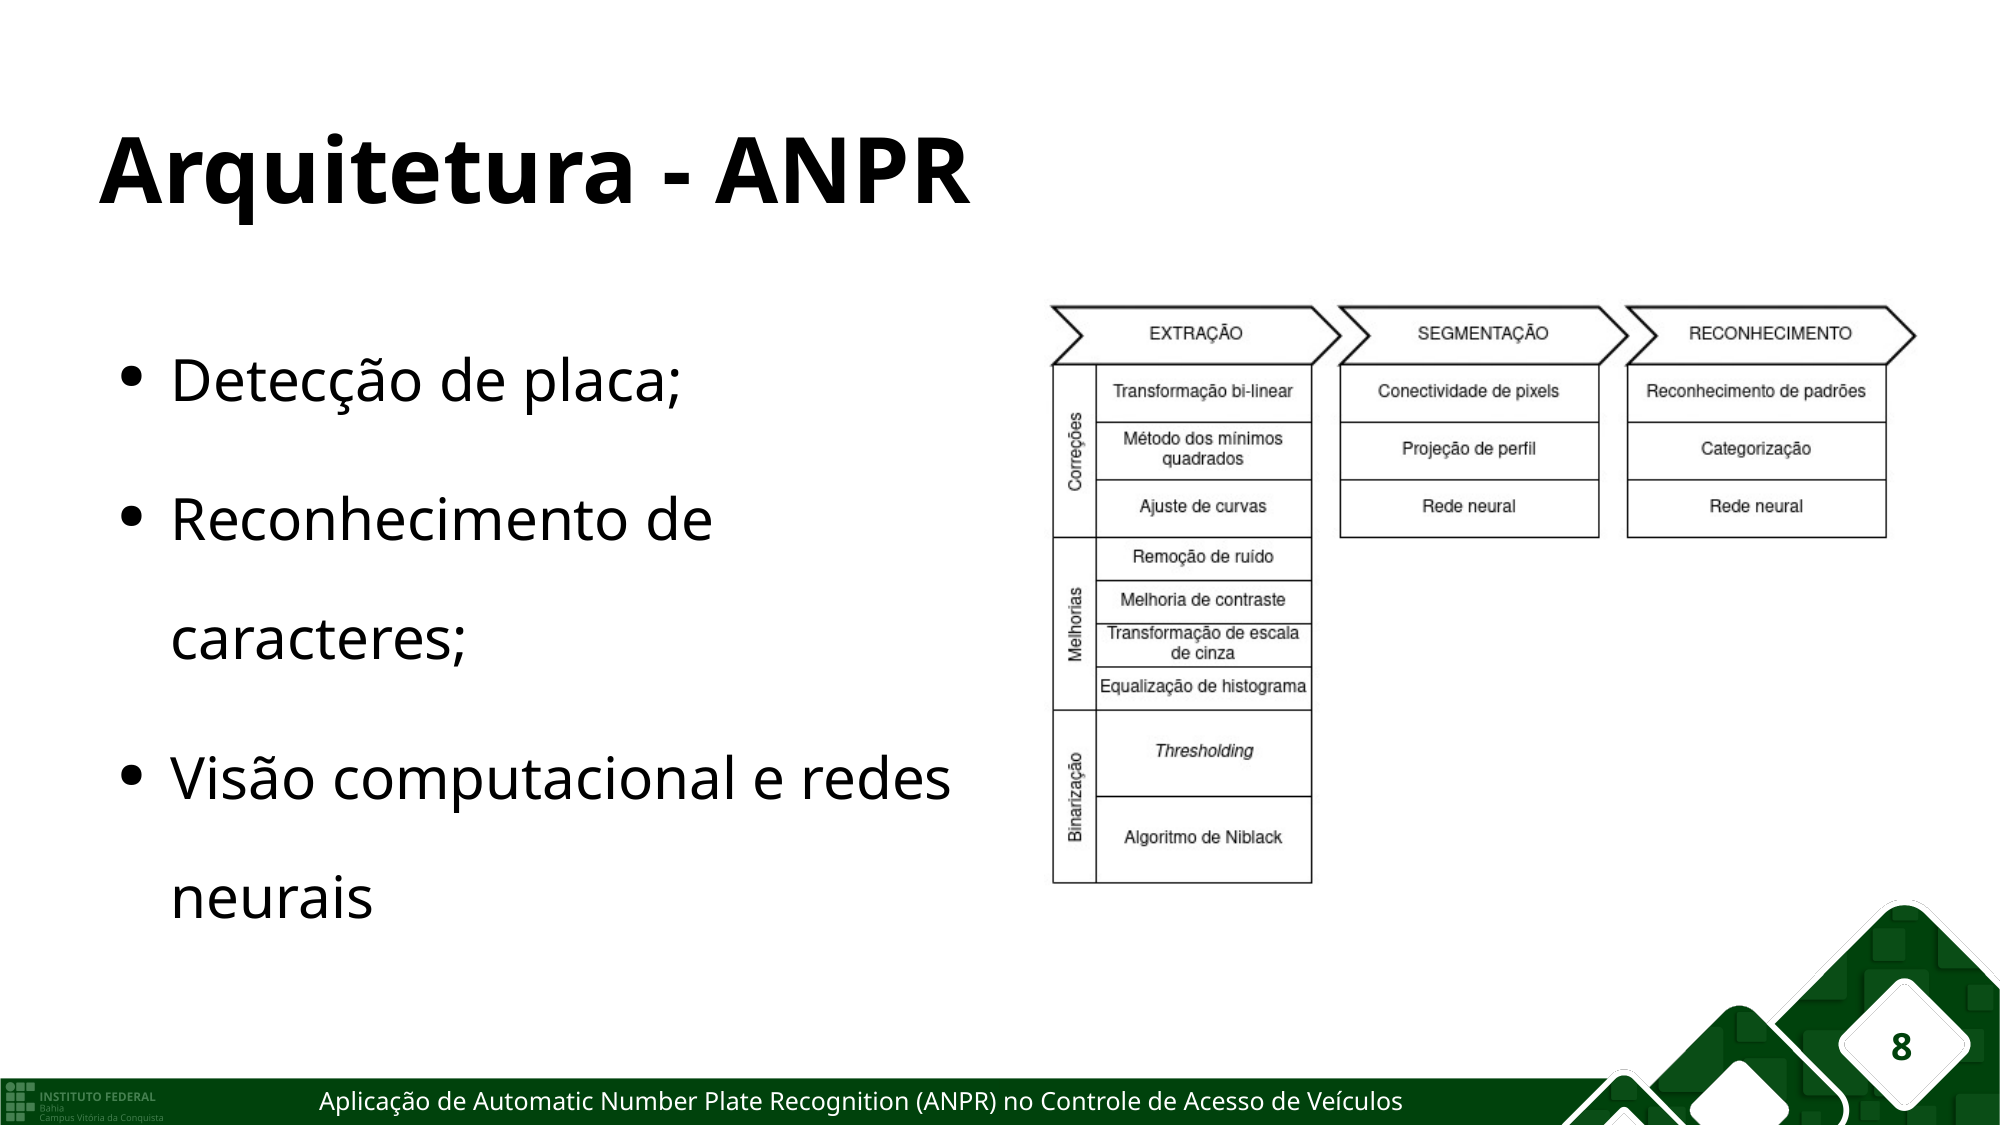

# Arquitetura - ANPR
Detecção de placa;
Reconhecimento de caracteres;
Visão computacional e redes neurais